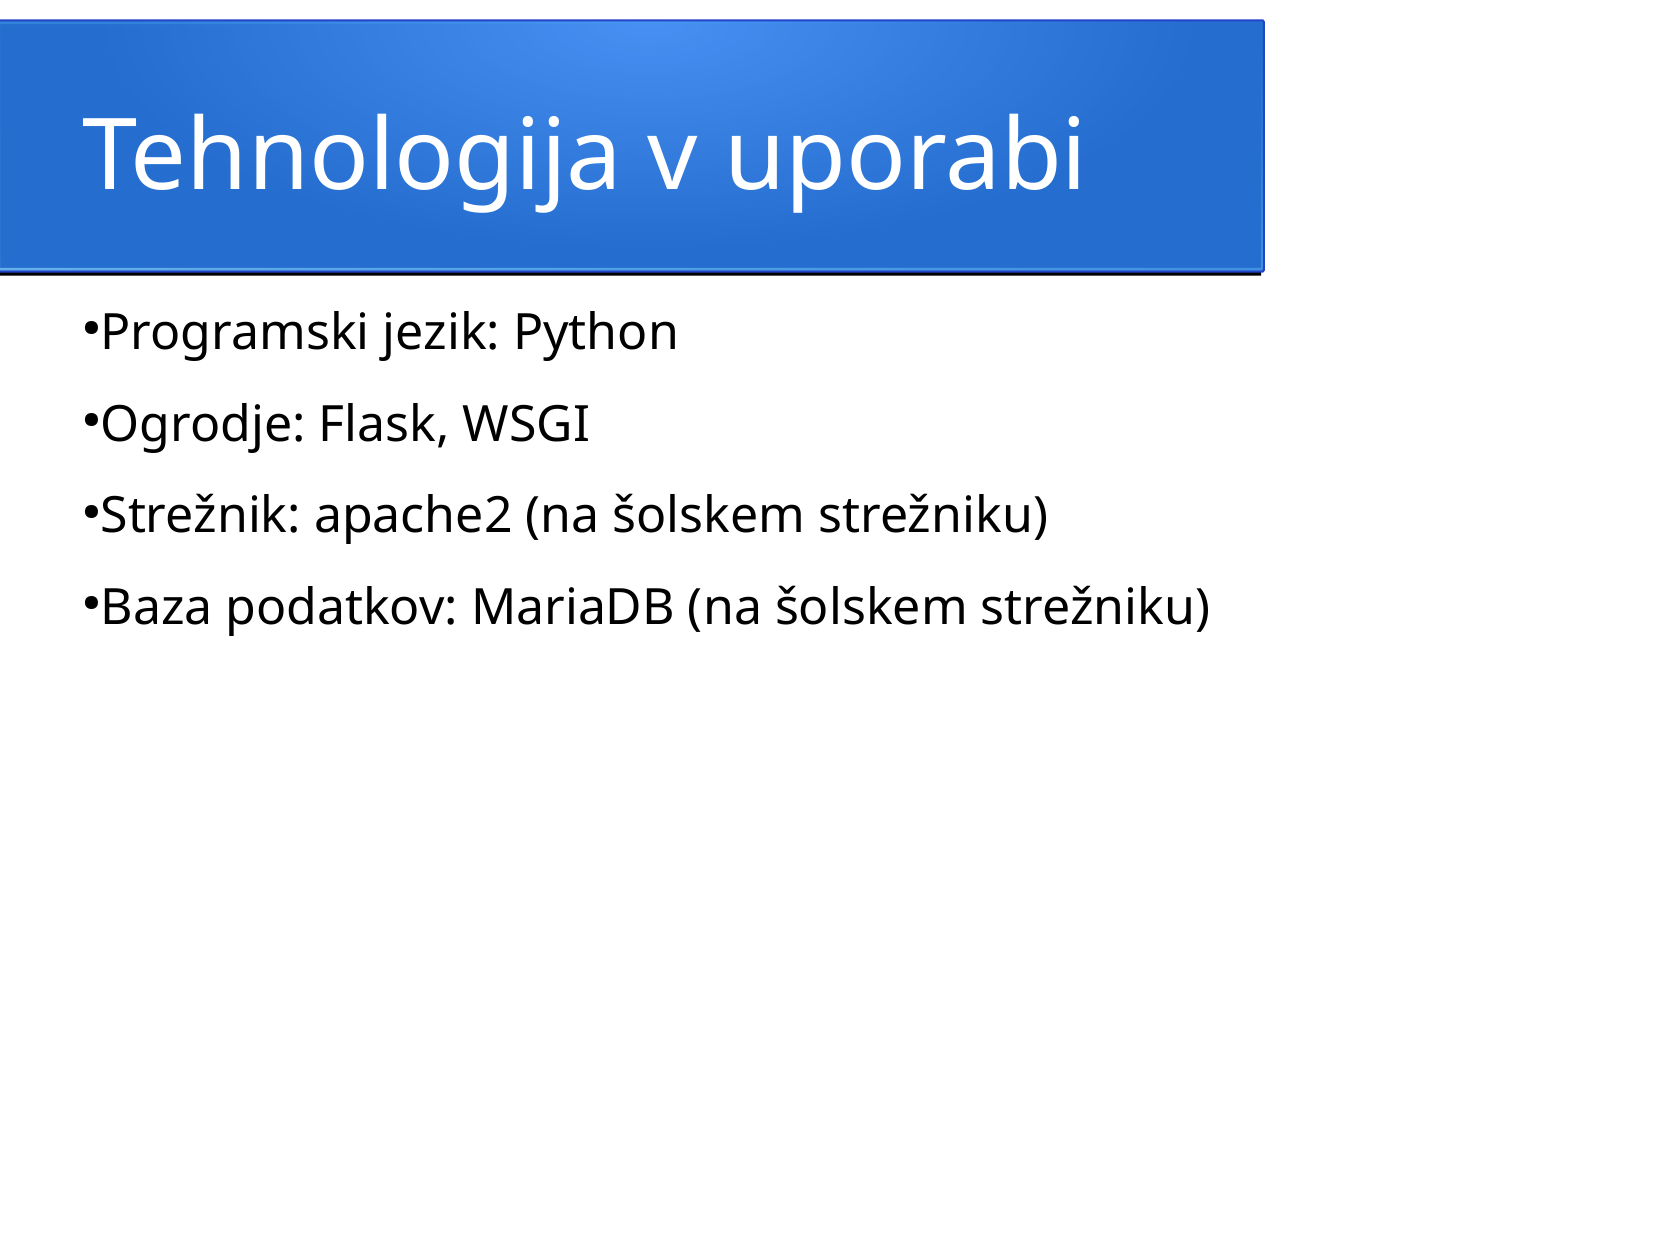

# Tehnologija v uporabi
Programski jezik: Python
Ogrodje: Flask, WSGI
Strežnik: apache2 (na šolskem strežniku)
Baza podatkov: MariaDB (na šolskem strežniku)